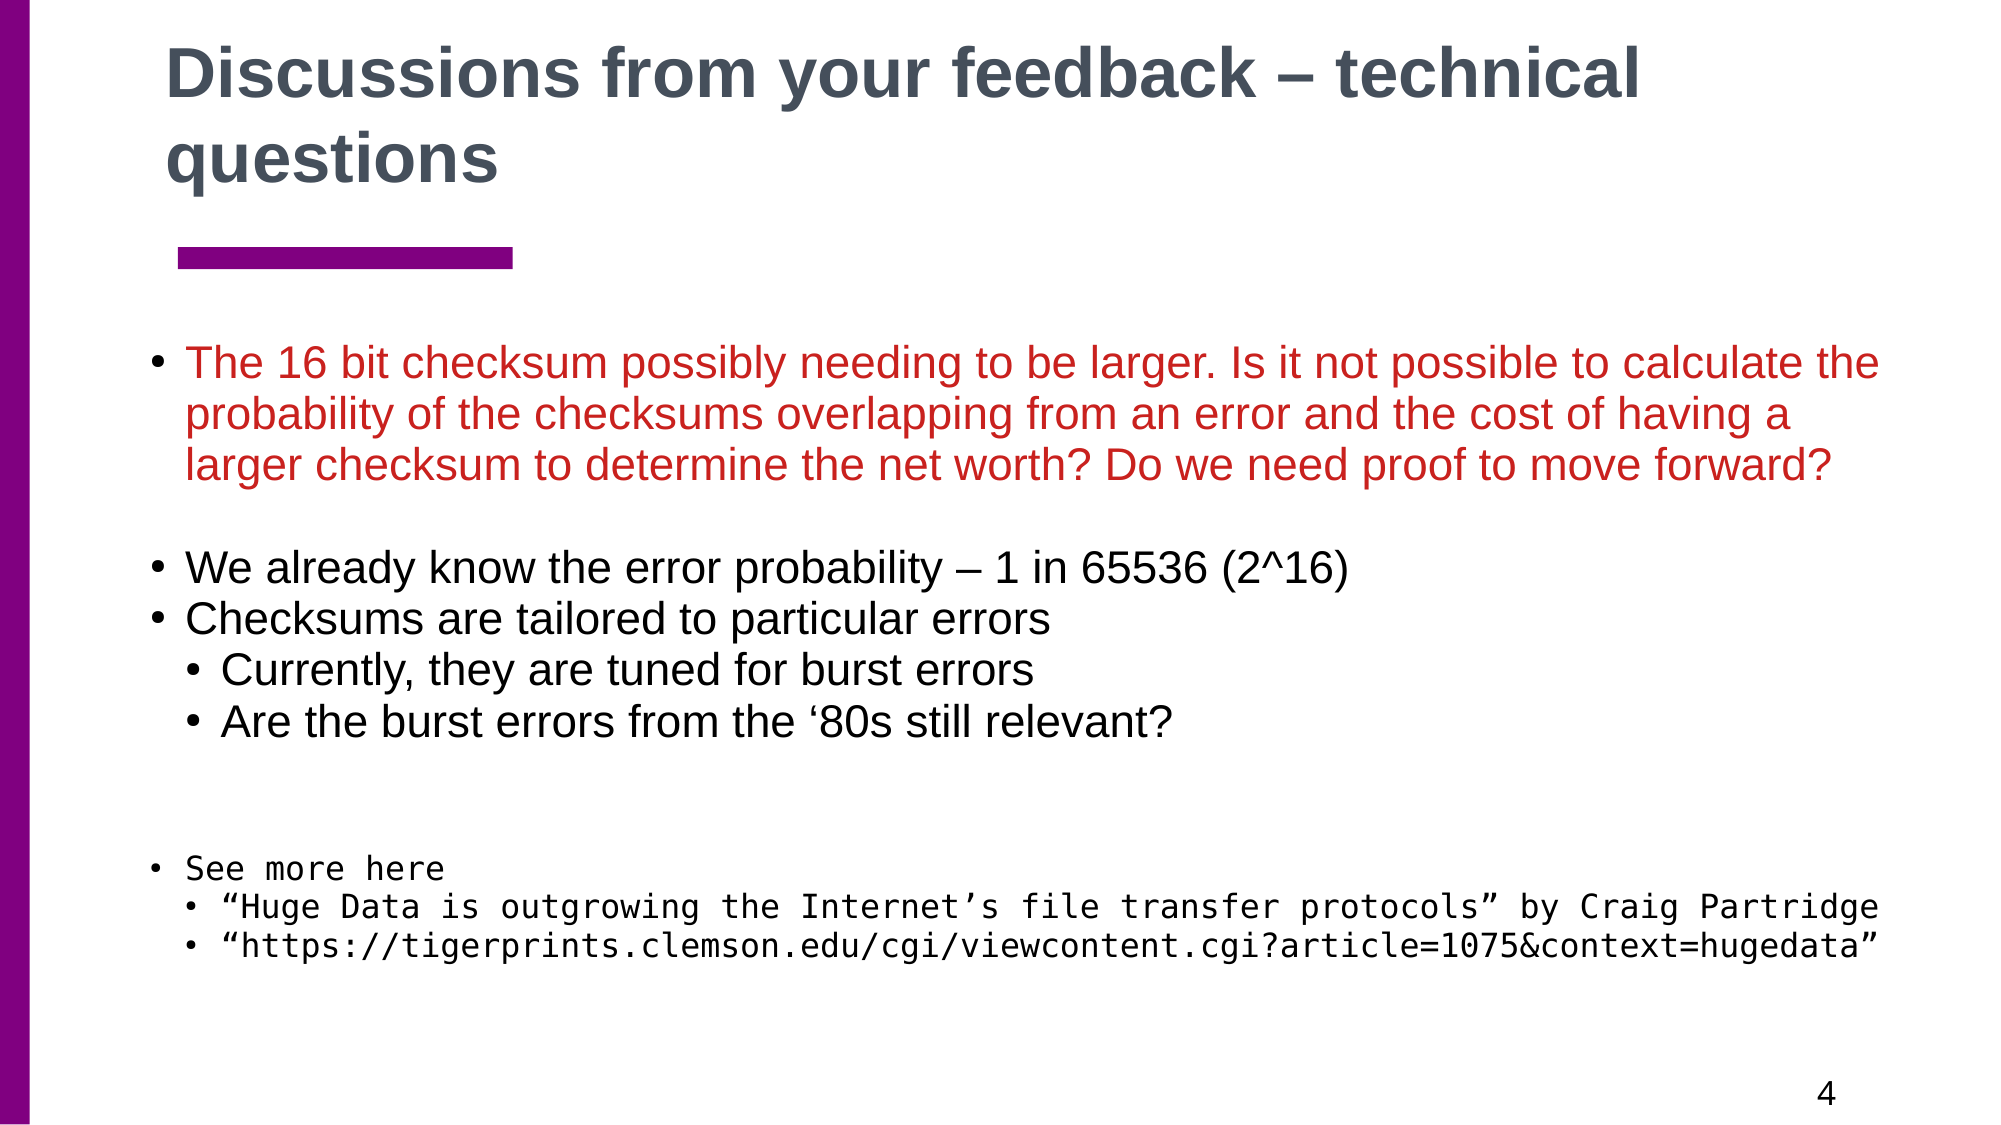

Discussions from your feedback – technical questions
The 16 bit checksum possibly needing to be larger. Is it not possible to calculate the probability of the checksums overlapping from an error and the cost of having a larger checksum to determine the net worth? Do we need proof to move forward?
We already know the error probability – 1 in 65536 (2^16)
Checksums are tailored to particular errors
Currently, they are tuned for burst errors
Are the burst errors from the ‘80s still relevant?
See more here
“Huge Data is outgrowing the Internet’s file transfer protocols” by Craig Partridge
“https://tigerprints.clemson.edu/cgi/viewcontent.cgi?article=1075&context=hugedata”